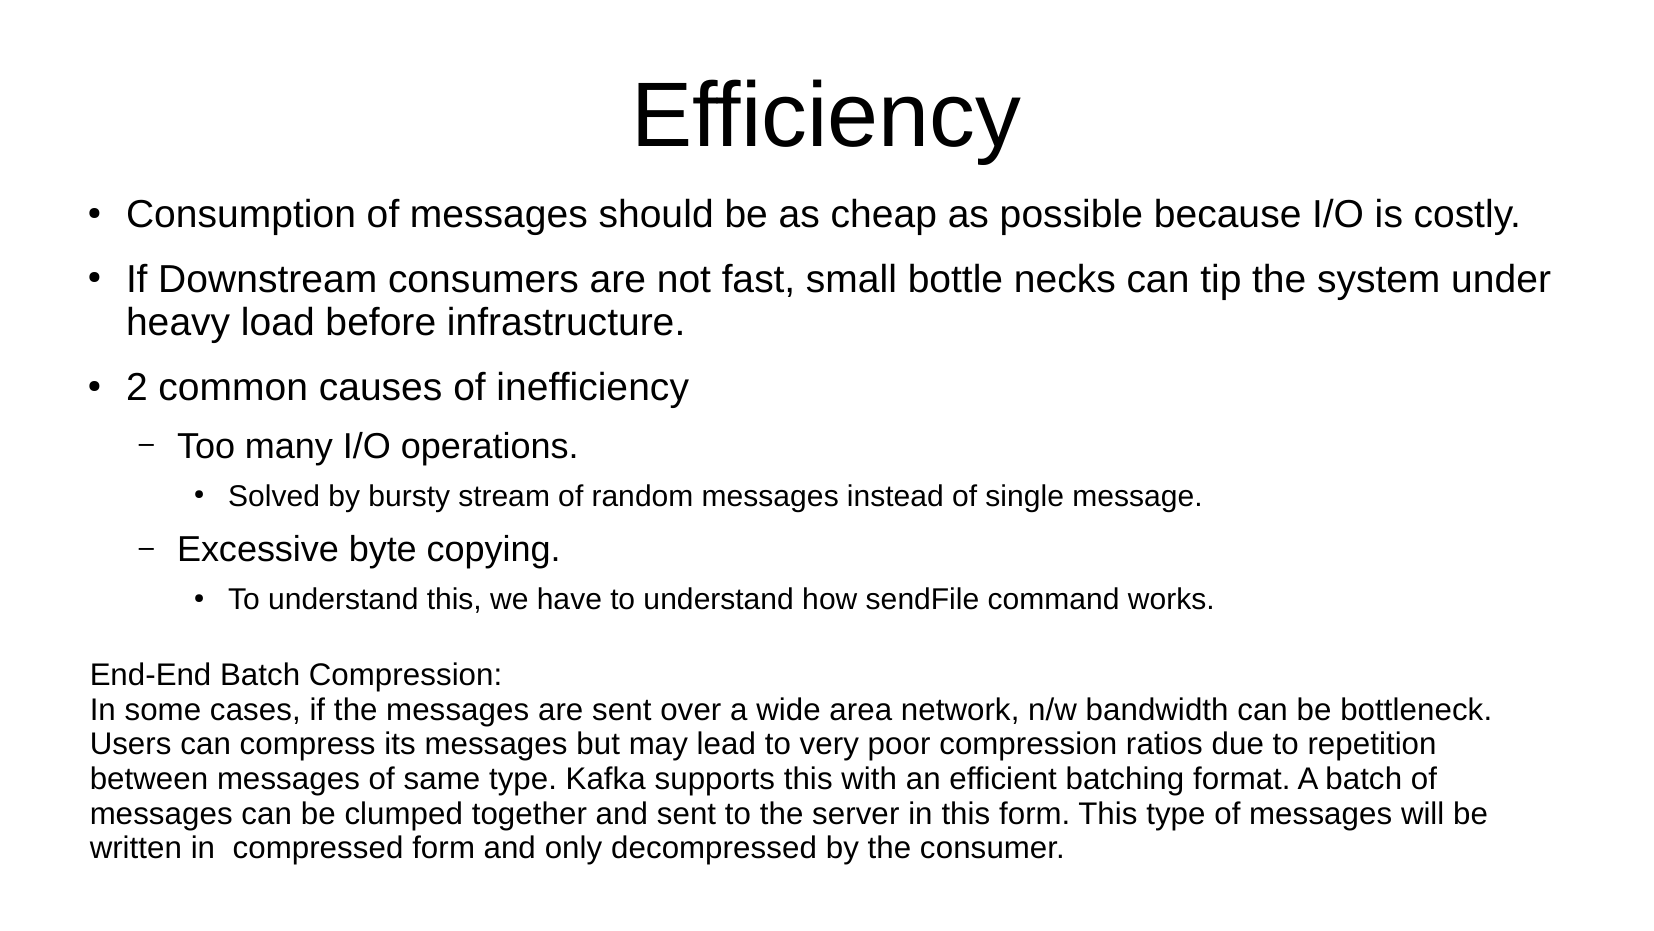

# Efficiency
Consumption of messages should be as cheap as possible because I/O is costly.
If Downstream consumers are not fast, small bottle necks can tip the system under heavy load before infrastructure.
2 common causes of inefficiency
Too many I/O operations.
Solved by bursty stream of random messages instead of single message.
Excessive byte copying.
To understand this, we have to understand how sendFile command works.
End-End Batch Compression:
In some cases, if the messages are sent over a wide area network, n/w bandwidth can be bottleneck.
Users can compress its messages but may lead to very poor compression ratios due to repetition between messages of same type. Kafka supports this with an efficient batching format. A batch of messages can be clumped together and sent to the server in this form. This type of messages will be written in compressed form and only decompressed by the consumer.